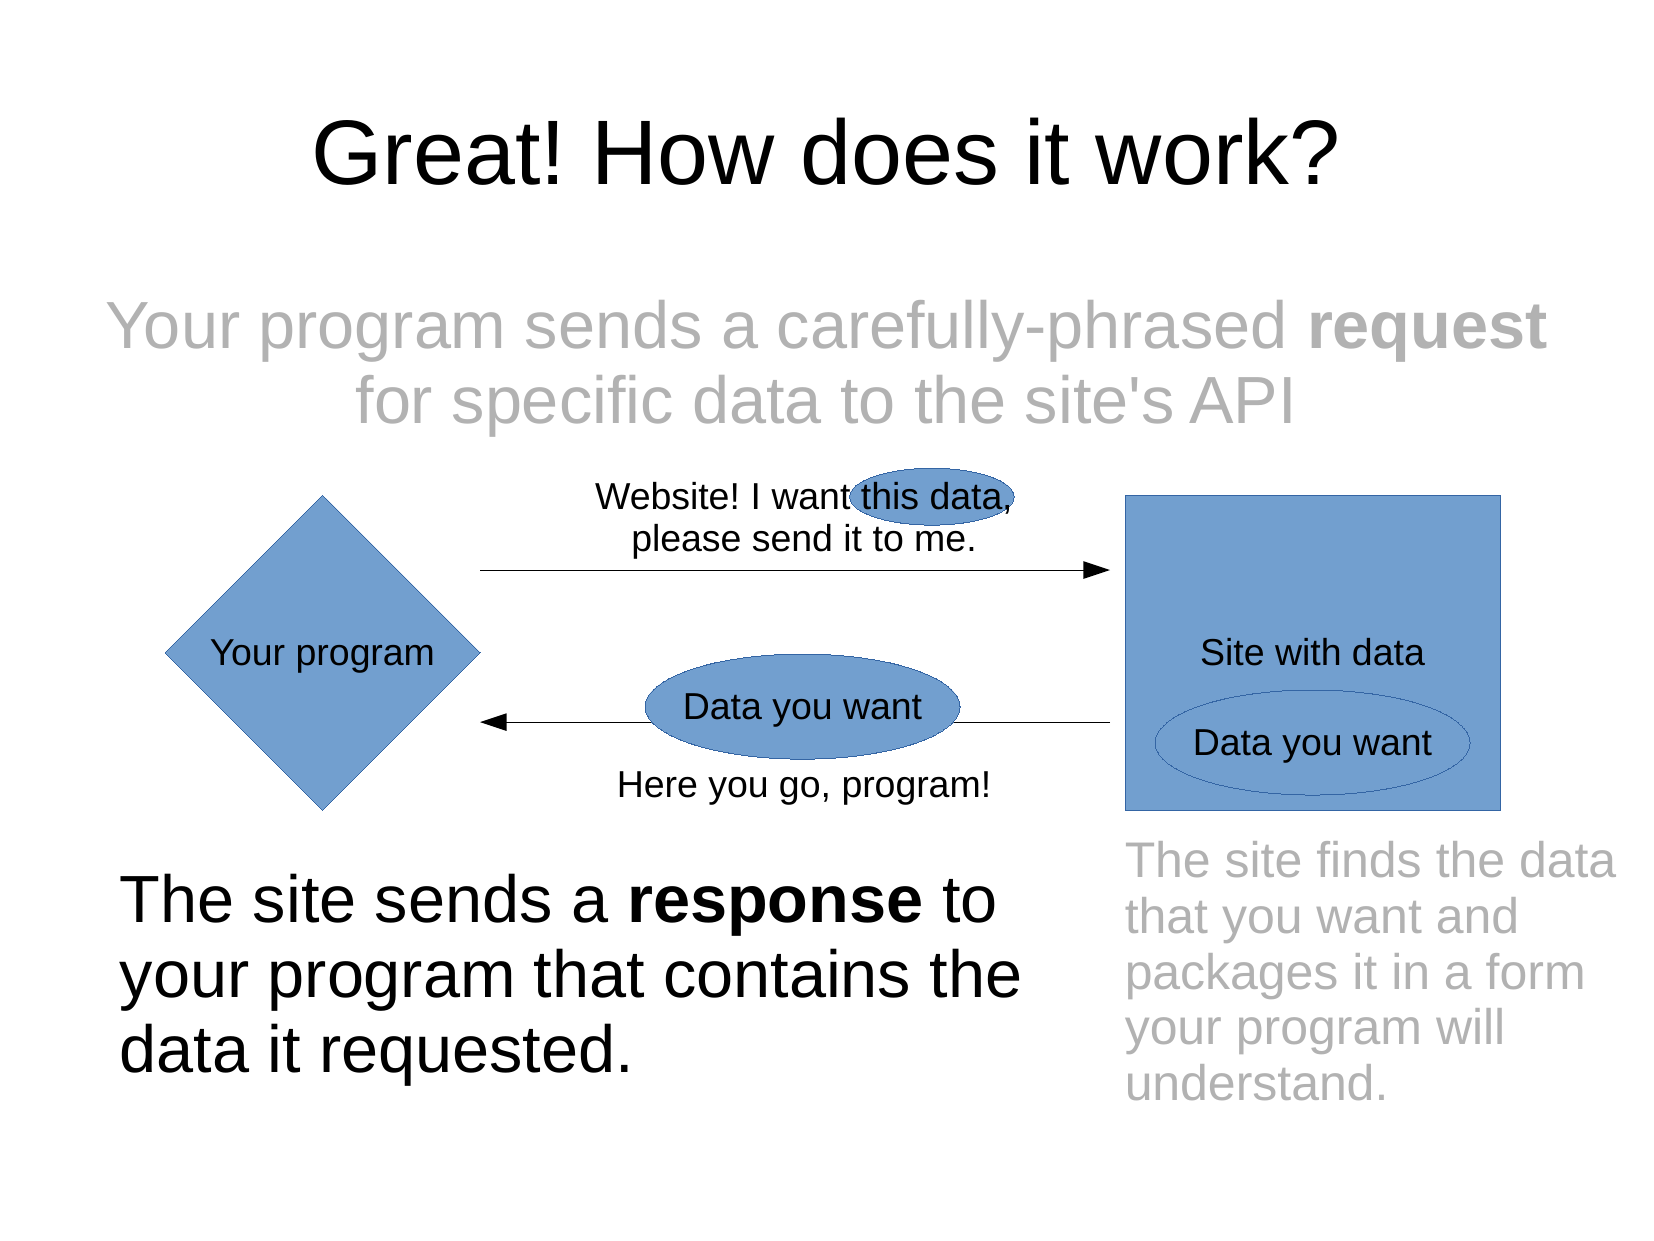

# Great! How does it work?
Your program sends a carefully-phrased request for specific data to the site's API
Website! I want this data, please send it to me.
Your program
Site with data
Data you want
Data you want
Here you go, program!
The site finds the data that you want and packages it in a form your program will understand.
The site sends a response to your program that contains the data it requested.